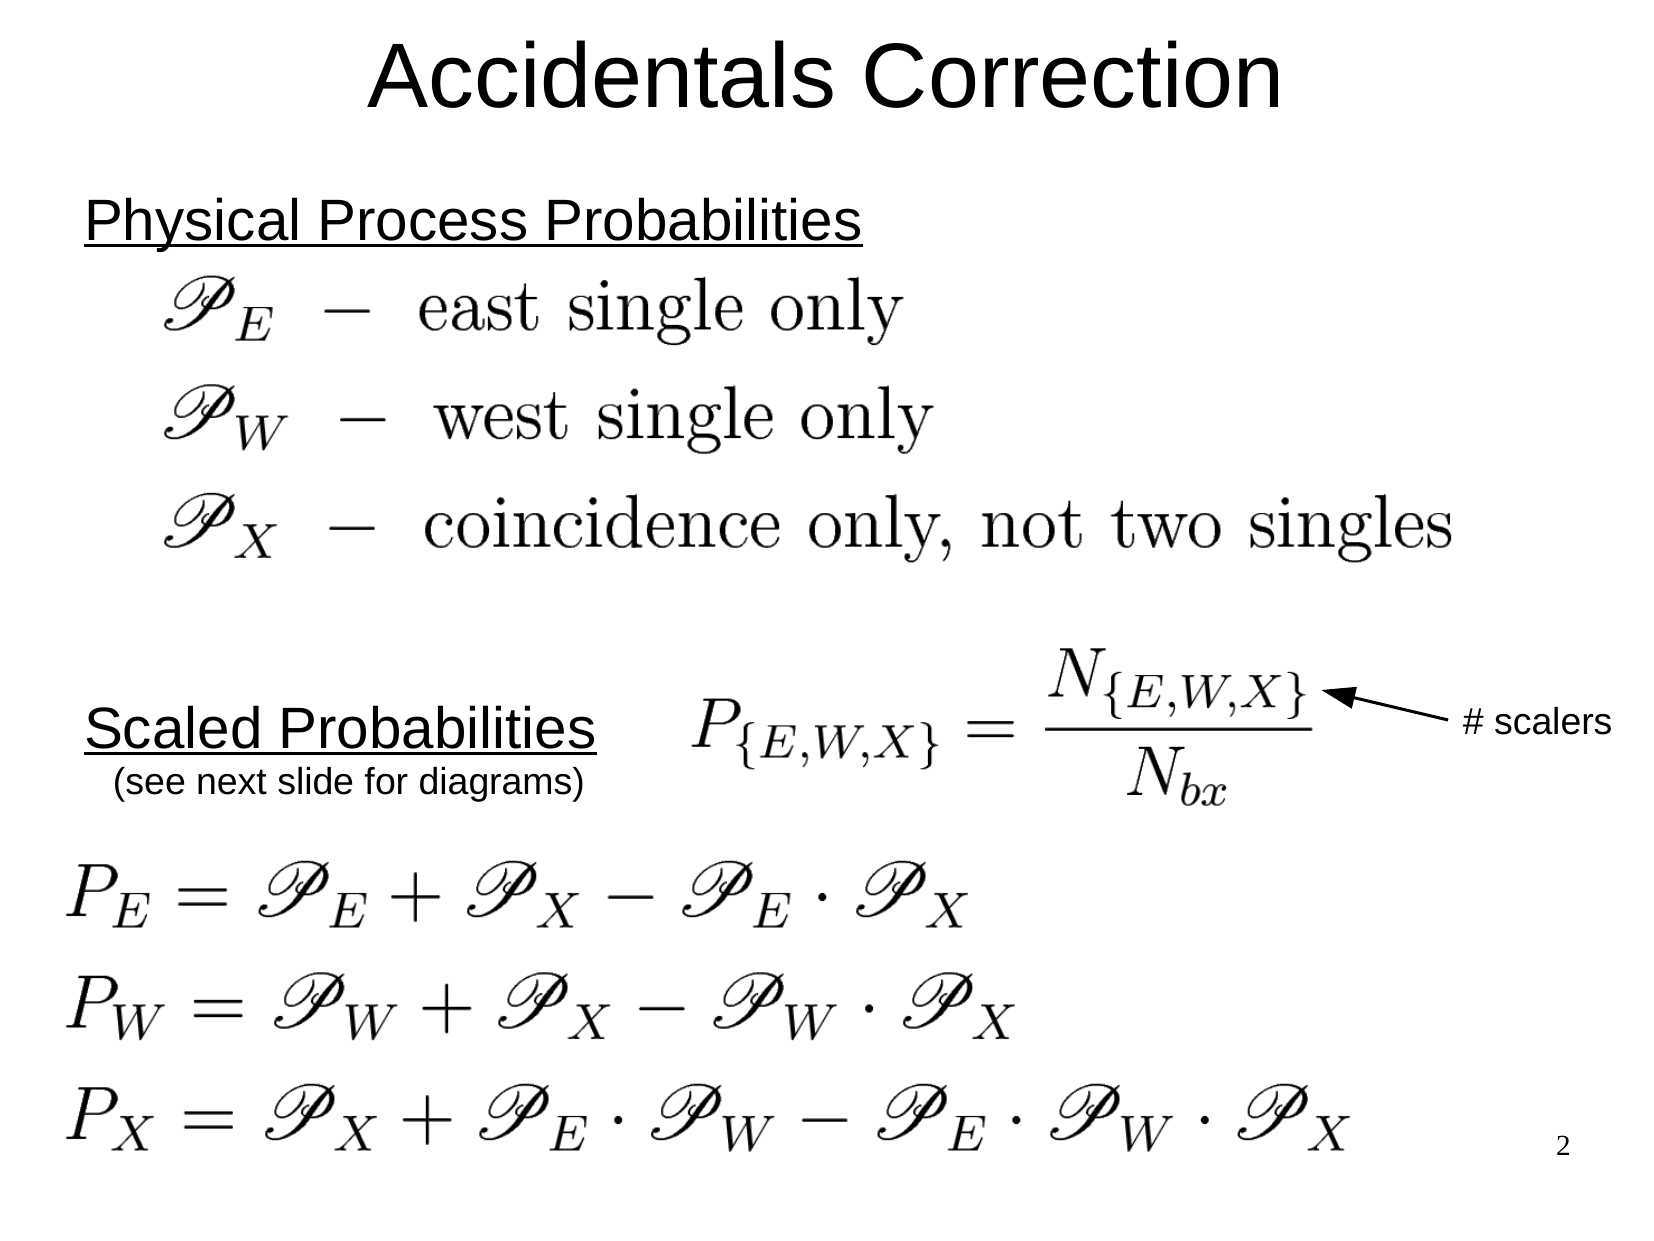

# Accidentals Correction
Physical Process Probabilities
Scaled Probabilities
# scalers
(see next slide for diagrams)
2